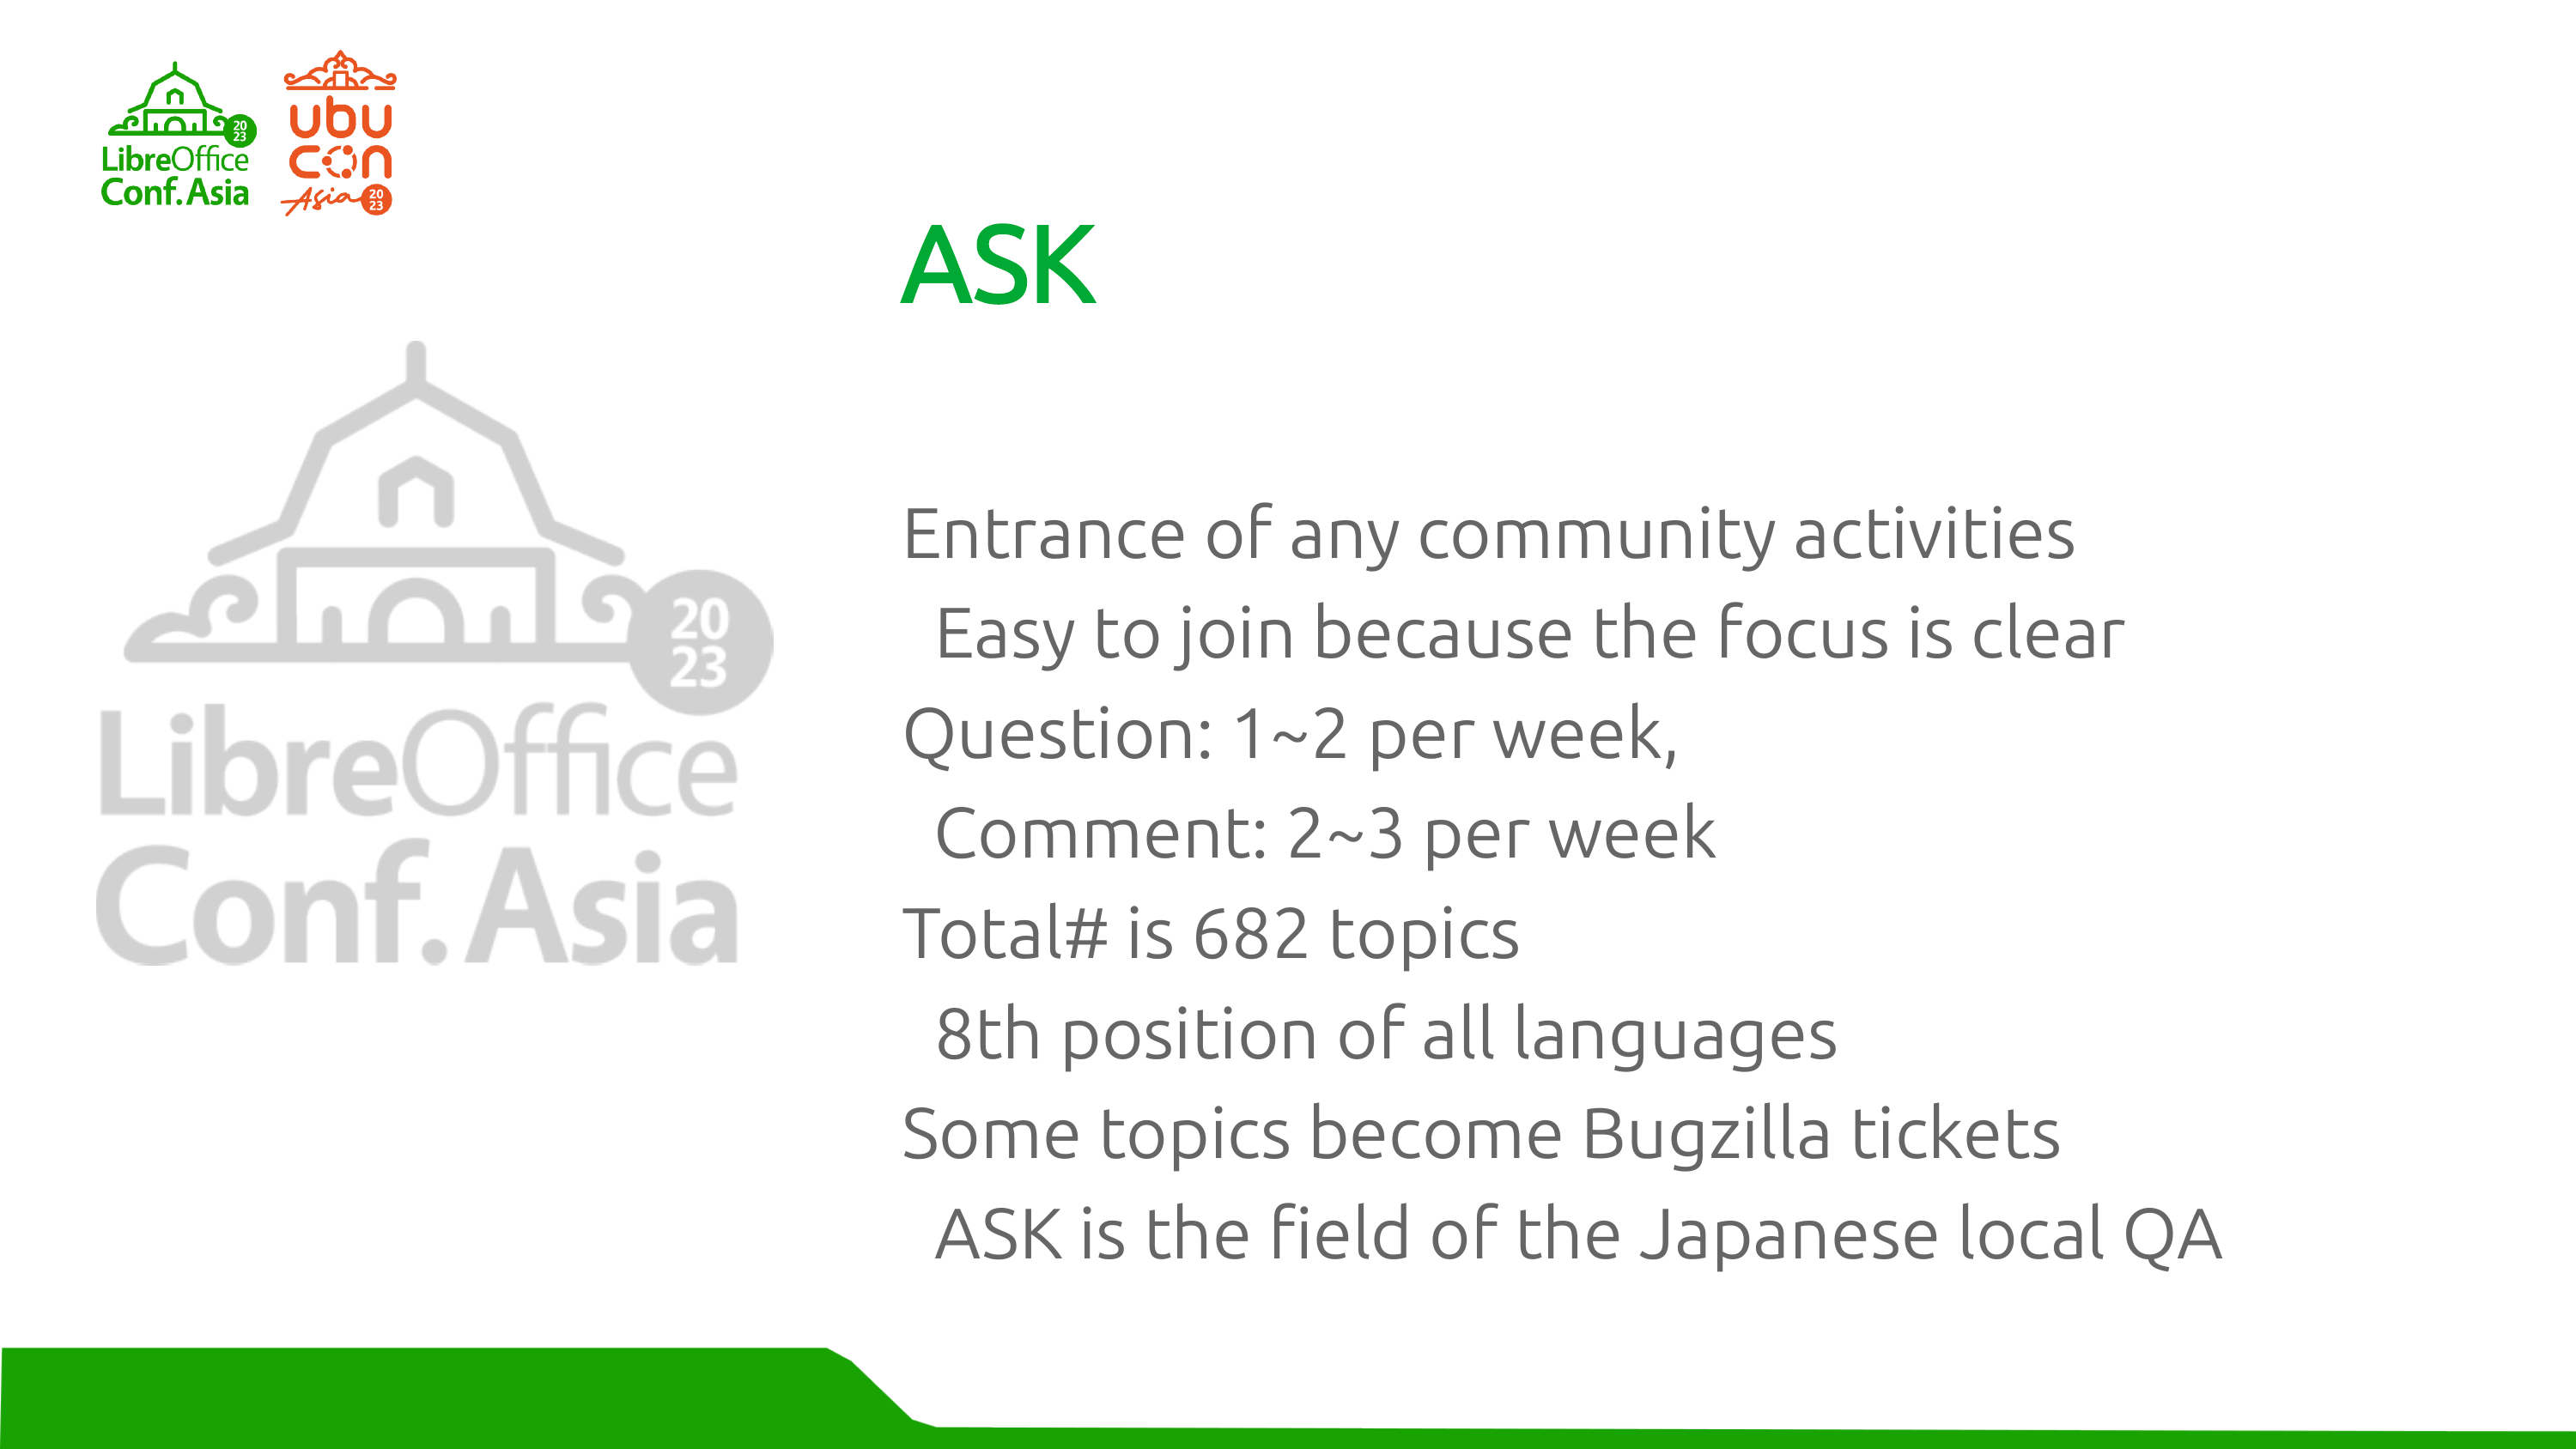

ASK
# Entrance of any community activities
 Easy to join because the focus is clear
Question: 1~2 per week,
 Comment: 2~3 per week
Total# is 682 topics
 8th position of all languages
Some topics become Bugzilla tickets
 ASK is the field of the Japanese local QA